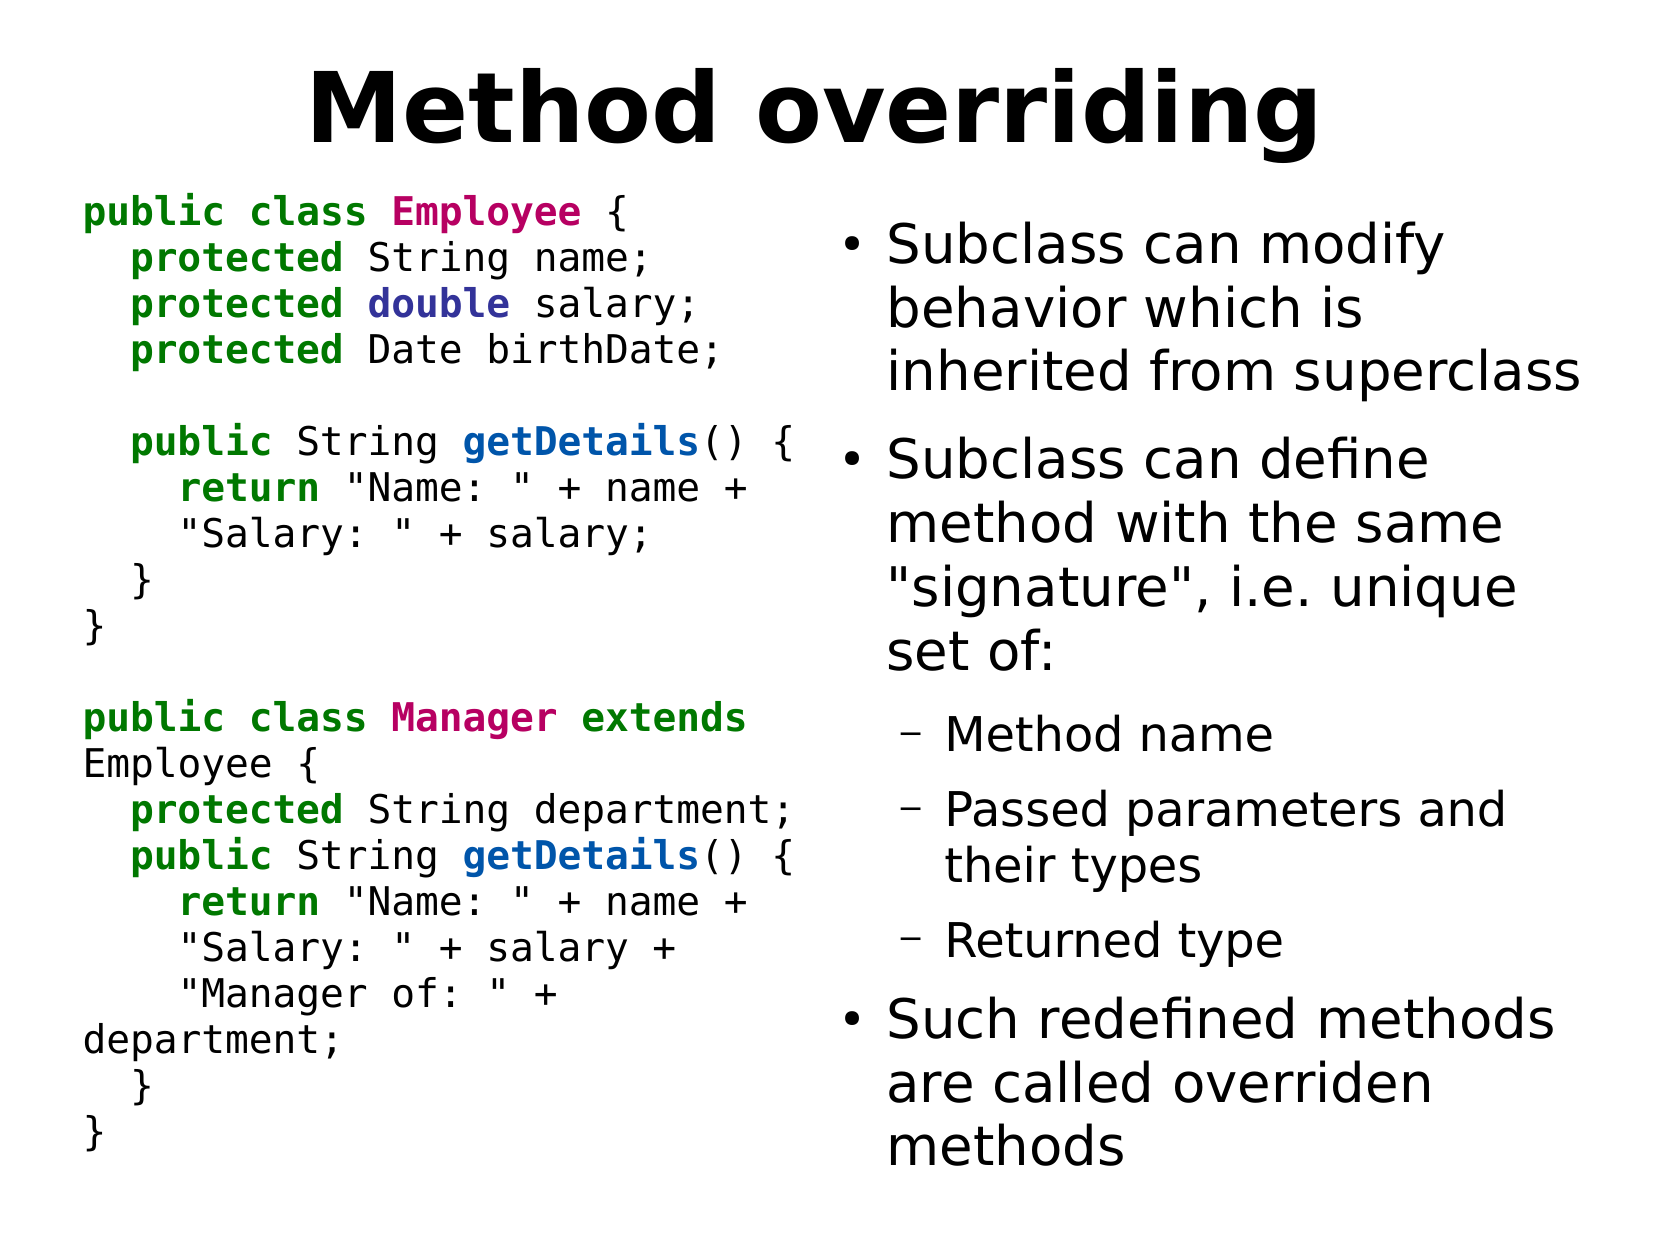

# Method overriding
public class Employee {
 protected String name;
 protected double salary;
 protected Date birthDate;
 public String getDetails() {
 return "Name: " + name +
 "Salary: " + salary;
 }
}
public class Manager extends Employee {
 protected String department;
 public String getDetails() {
 return "Name: " + name +
 "Salary: " + salary +
 "Manager of: " + department;
 }
}
Subclass can modify behavior which is inherited from superclass
Subclass can define method with the same "signature", i.e. unique set of:
Method name
Passed parameters and their types
Returned type
Such redefined methods are called overriden methods